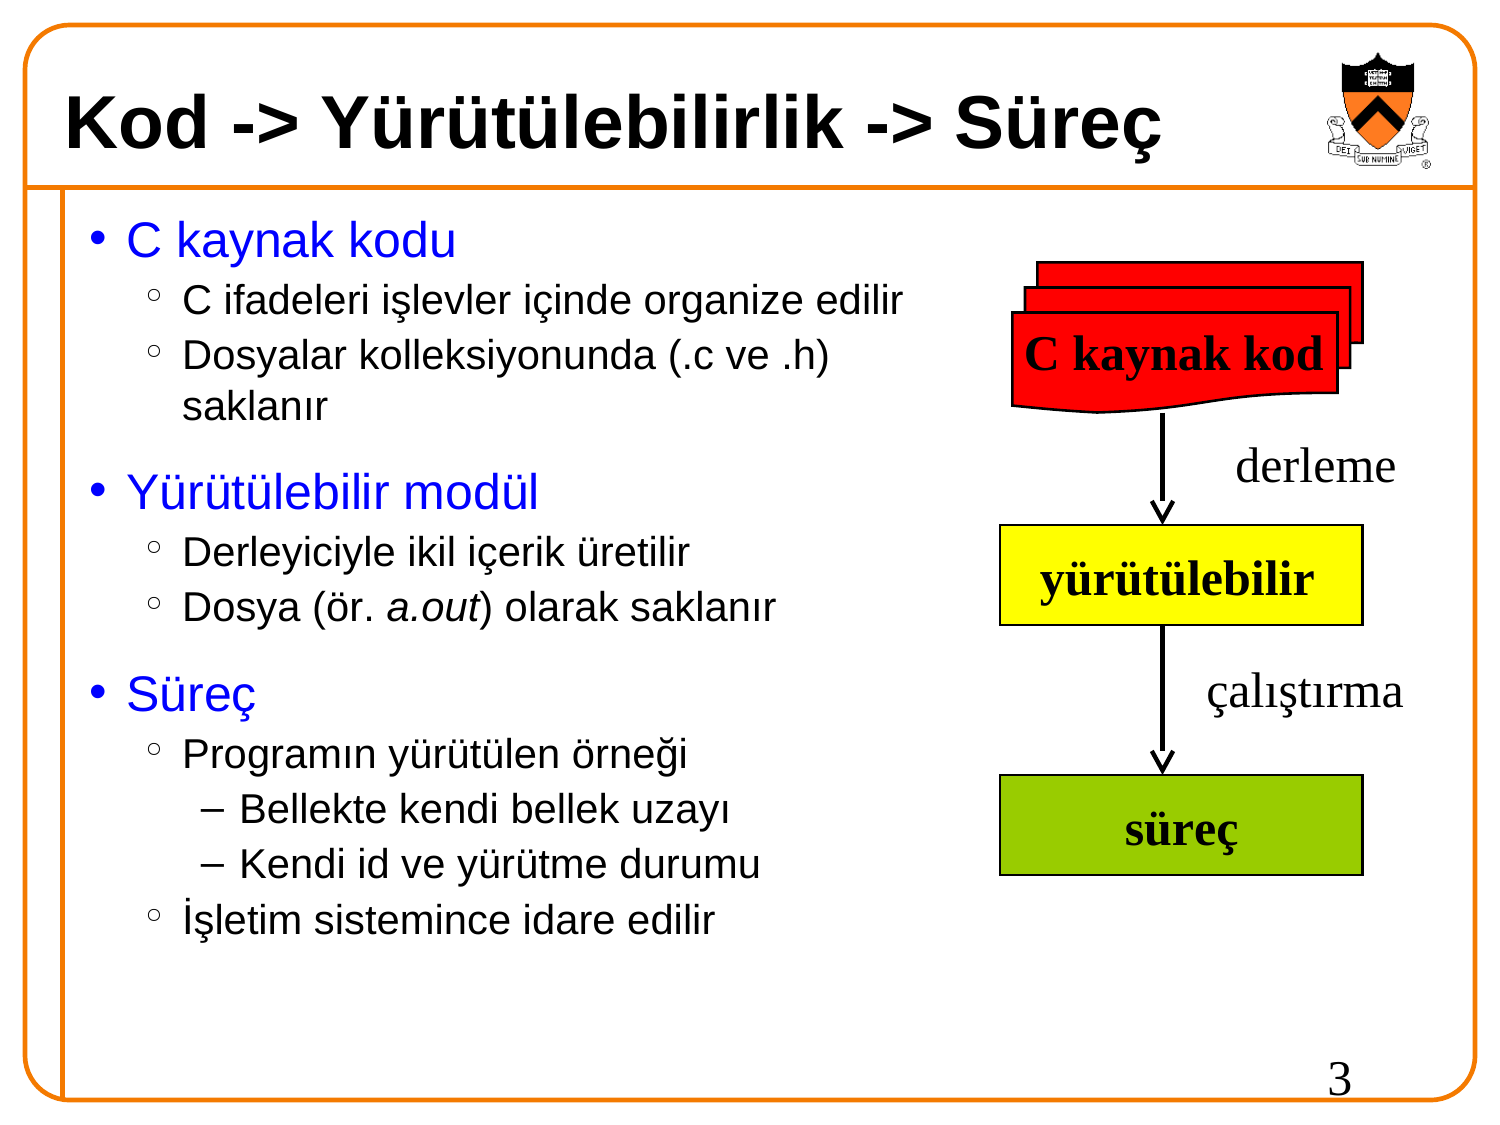

# Kod -> Yürütülebilirlik -> Süreç
C kaynak kodu
C ifadeleri işlevler içinde organize edilir
Dosyalar kolleksiyonunda (.c ve .h) saklanır
Yürütülebilir modül
Derleyiciyle ikil içerik üretilir
Dosya (ör. a.out) olarak saklanır
Süreç
Programın yürütülen örneği
Bellekte kendi bellek uzayı
Kendi id ve yürütme durumu
İşletim sistemince idare edilir
C kaynak kod
derleme
yürütülebilir
çalıştırma
süreç
3